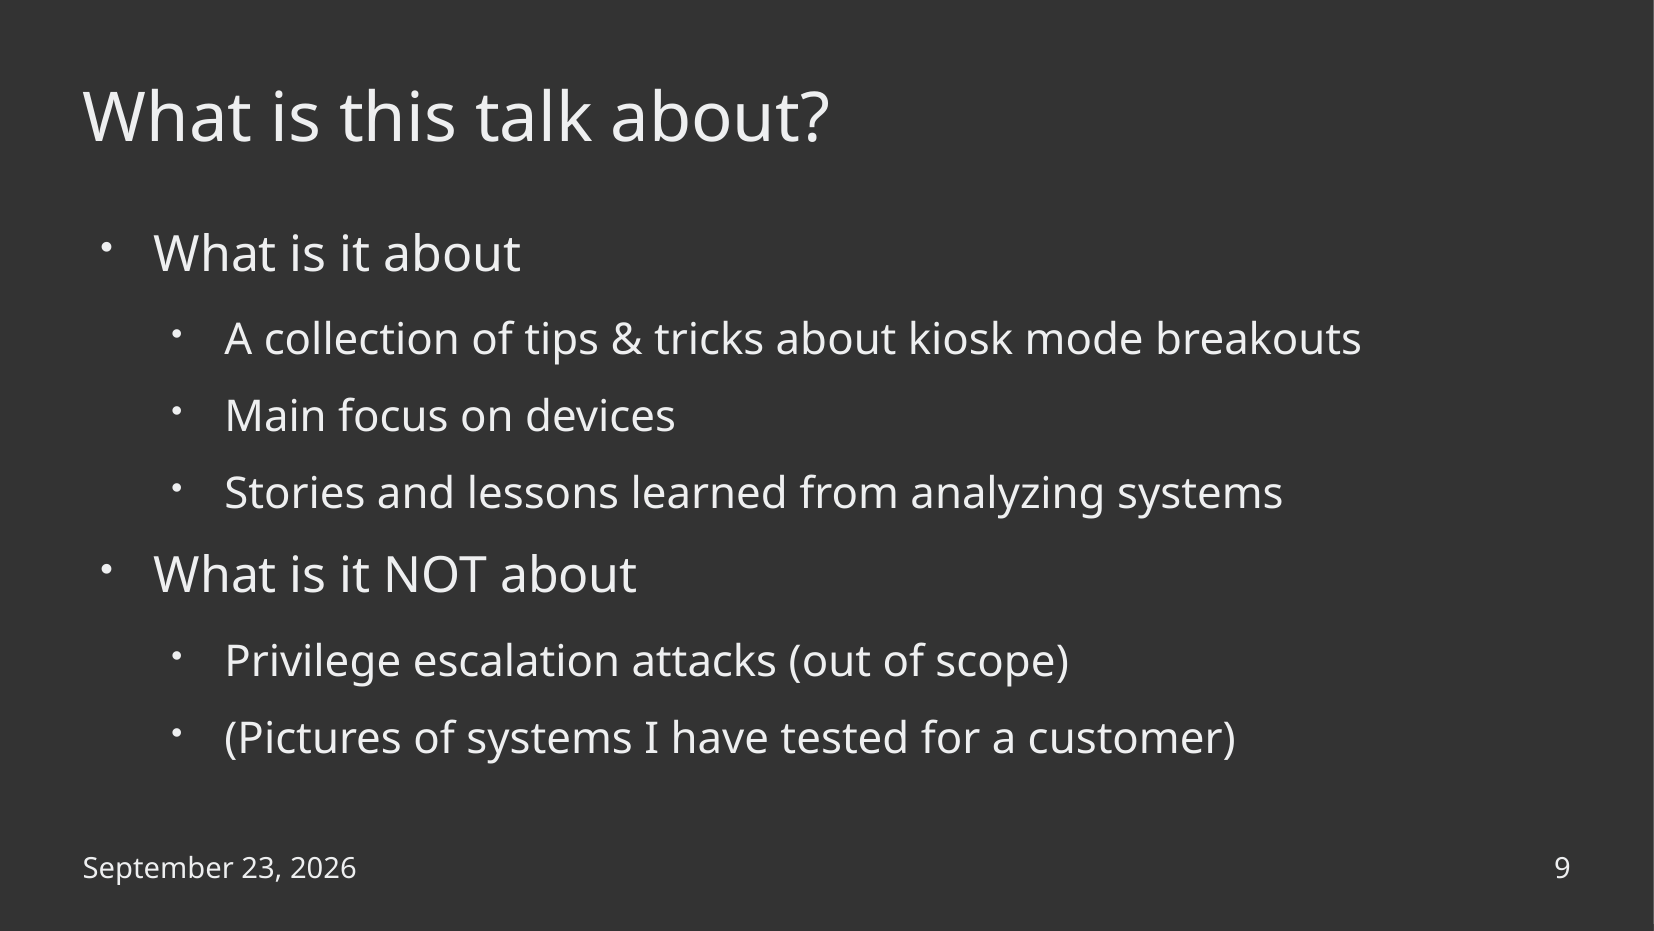

# What is this talk about?
What is it about
A collection of tips & tricks about kiosk mode breakouts
Main focus on devices
Stories and lessons learned from analyzing systems
What is it NOT about
Privilege escalation attacks (out of scope)
(Pictures of systems I have tested for a customer)
9